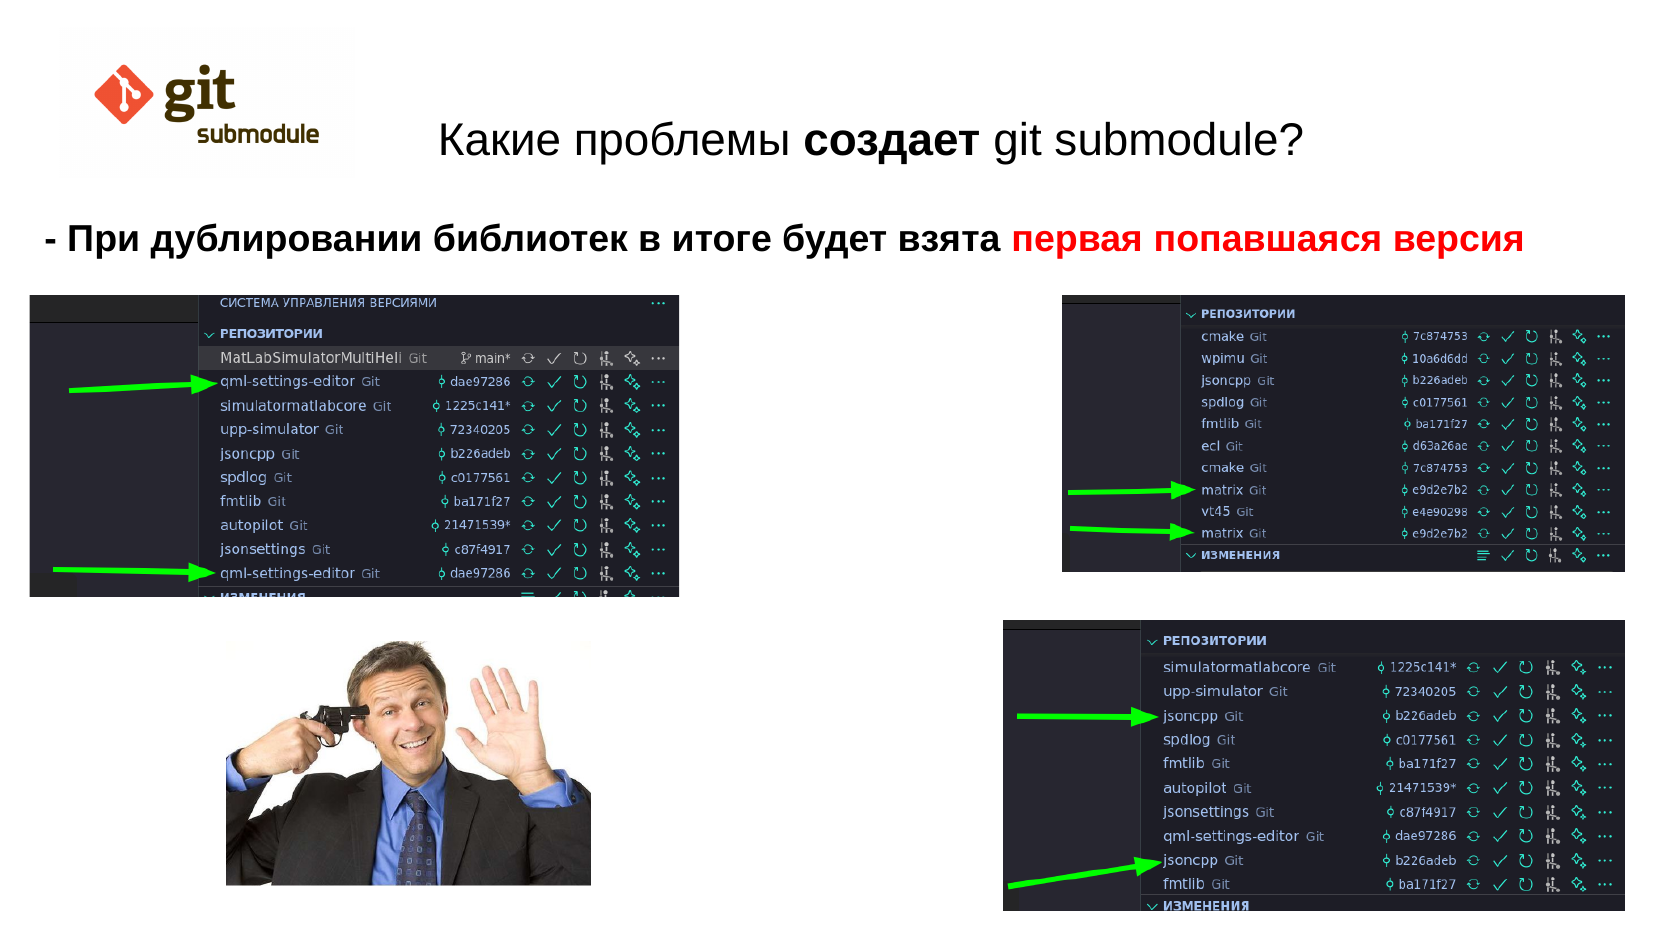

# Какие проблемы создает git submodule?
- При дублировании библиотек в итоге будет взята первая попавшаяся версия